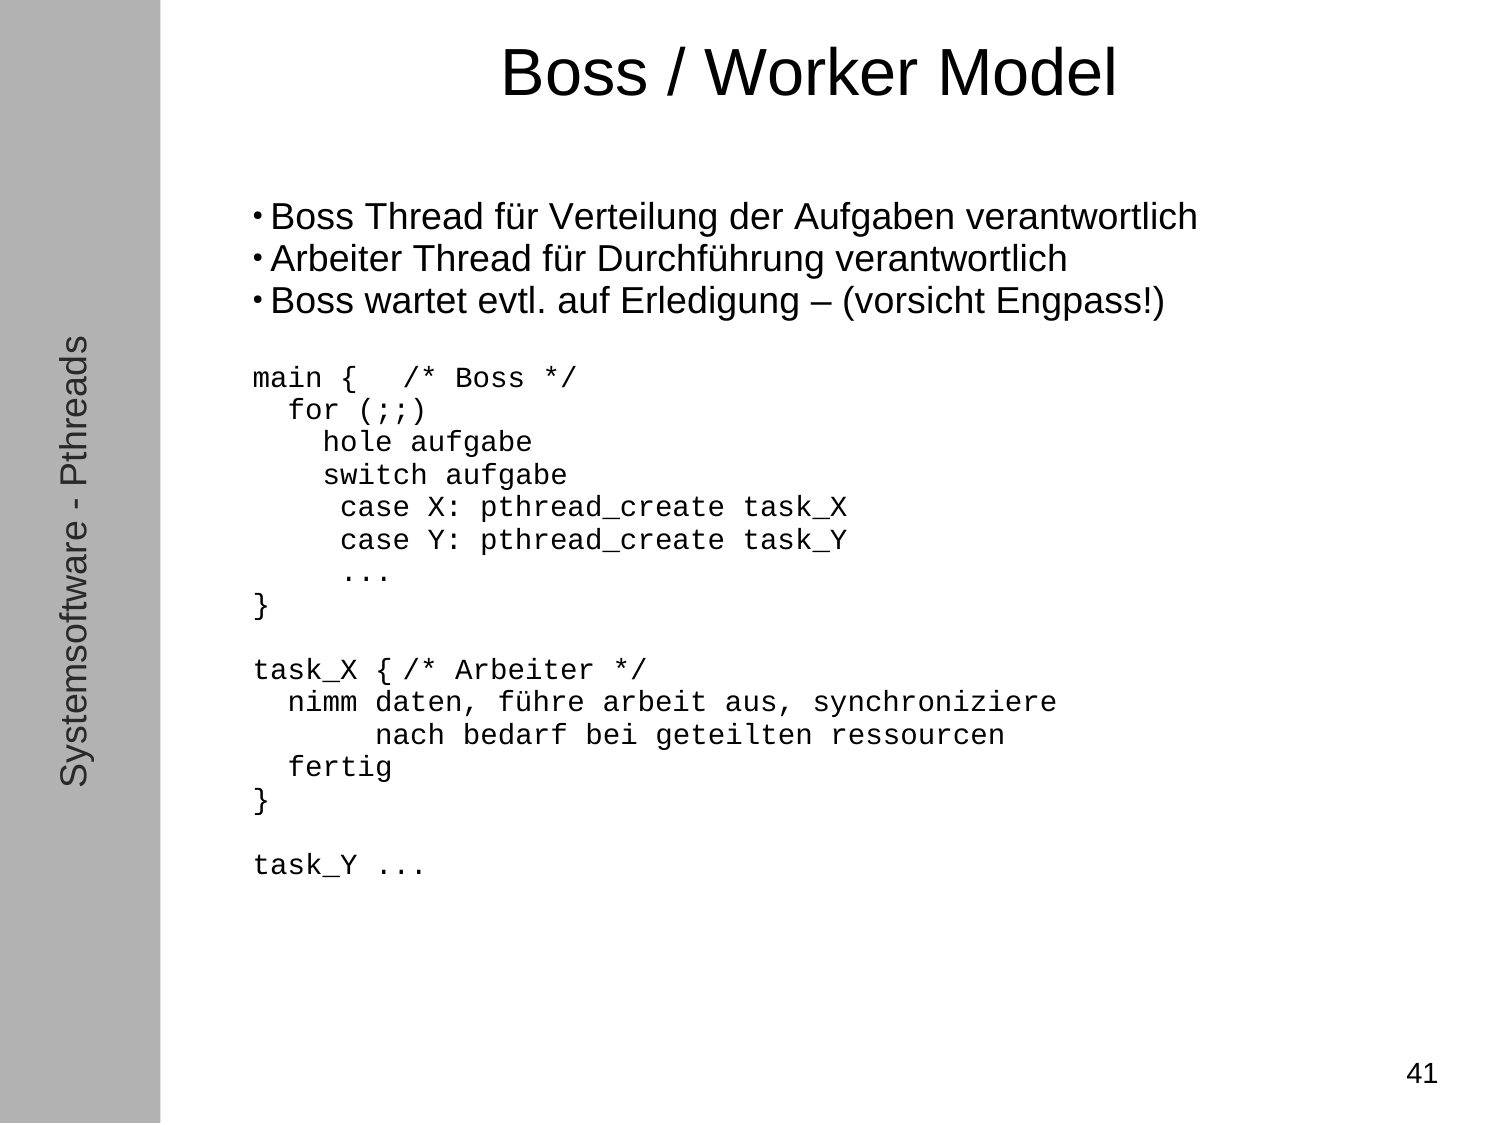

Boss / Worker Model
Boss Thread für Verteilung der Aufgaben verantwortlich
Arbeiter Thread für Durchführung verantwortlich
Boss wartet evtl. auf Erledigung – (vorsicht Engpass!)
main {	/* Boss */
 for (;;)
 hole aufgabe
 switch aufgabe
 case X: pthread_create task_X
 case Y: pthread_create task_Y
 ...
}
task_X {	/* Arbeiter */
 nimm daten, führe arbeit aus, synchroniziere
 nach bedarf bei geteilten ressourcen
 fertig
}
task_Y ...
Systemsoftware - Pthreads